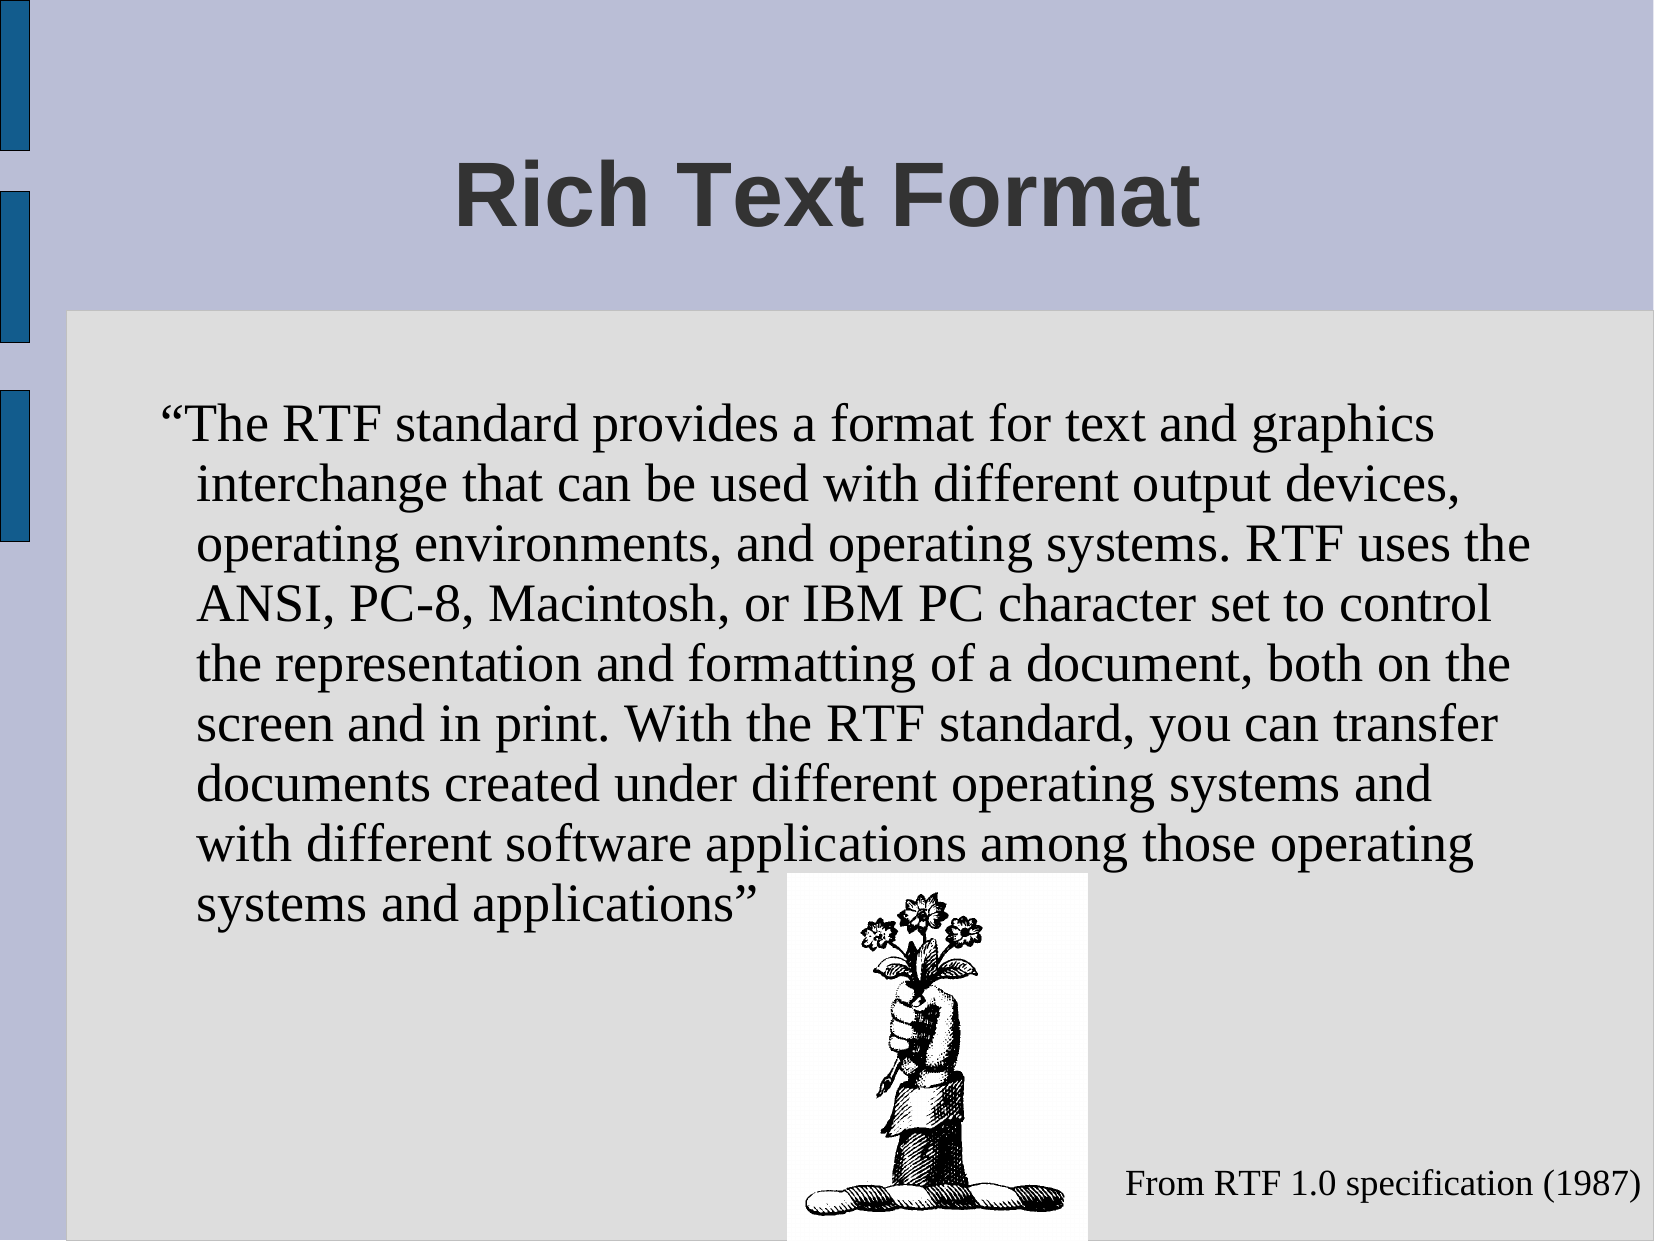

# Rich Text Format
“The RTF standard provides a format for text and graphics interchange that can be used with different output devices, operating environments, and operating systems. RTF uses the ANSI, PC-8, Macintosh, or IBM PC character set to control the representation and formatting of a document, both on the screen and in print. With the RTF standard, you can transfer documents created under different operating systems and with different software applications among those operating systems and applications”
From RTF 1.0 specification (1987)